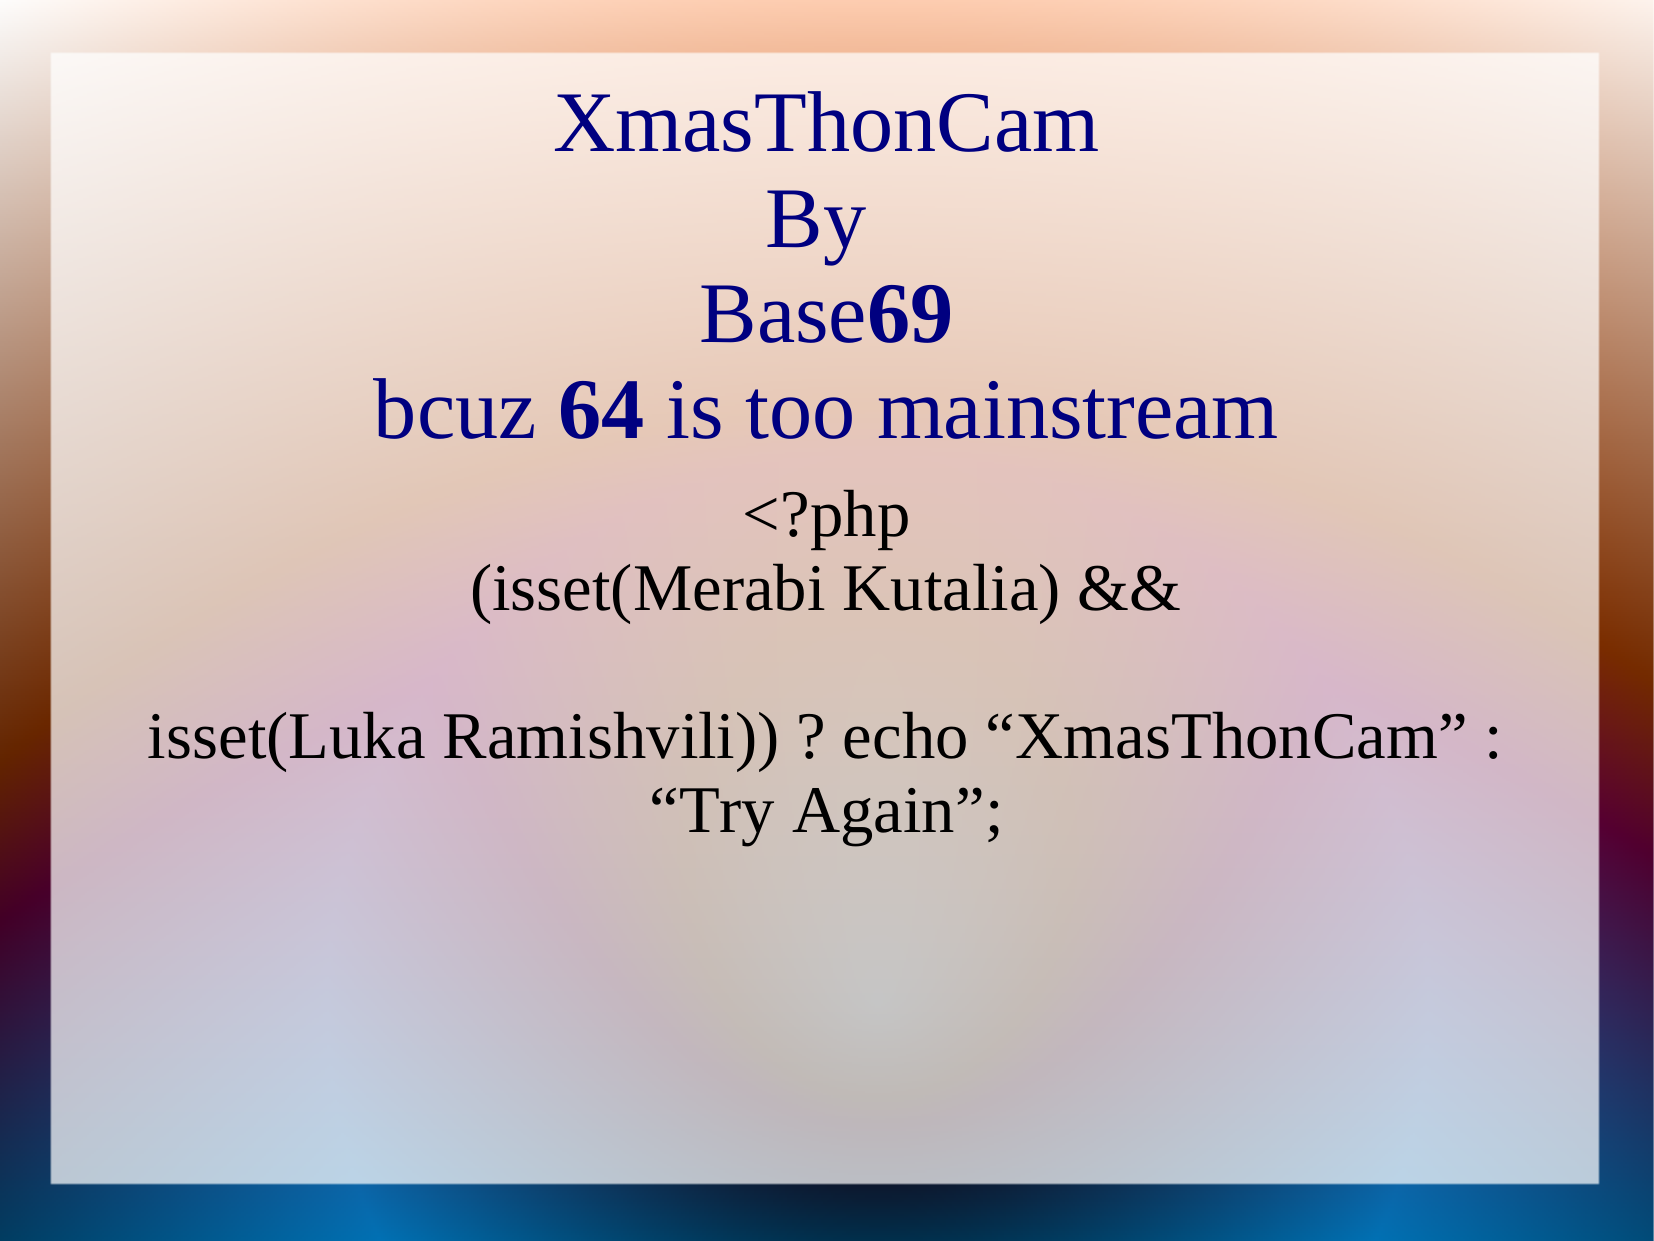

# XmasThonCam By Base69 bcuz 64 is too mainstream
<?php
(isset(Merabi Kutalia) &&
isset(Luka Ramishvili)) ? echo “XmasThonCam” : “Try Again”;